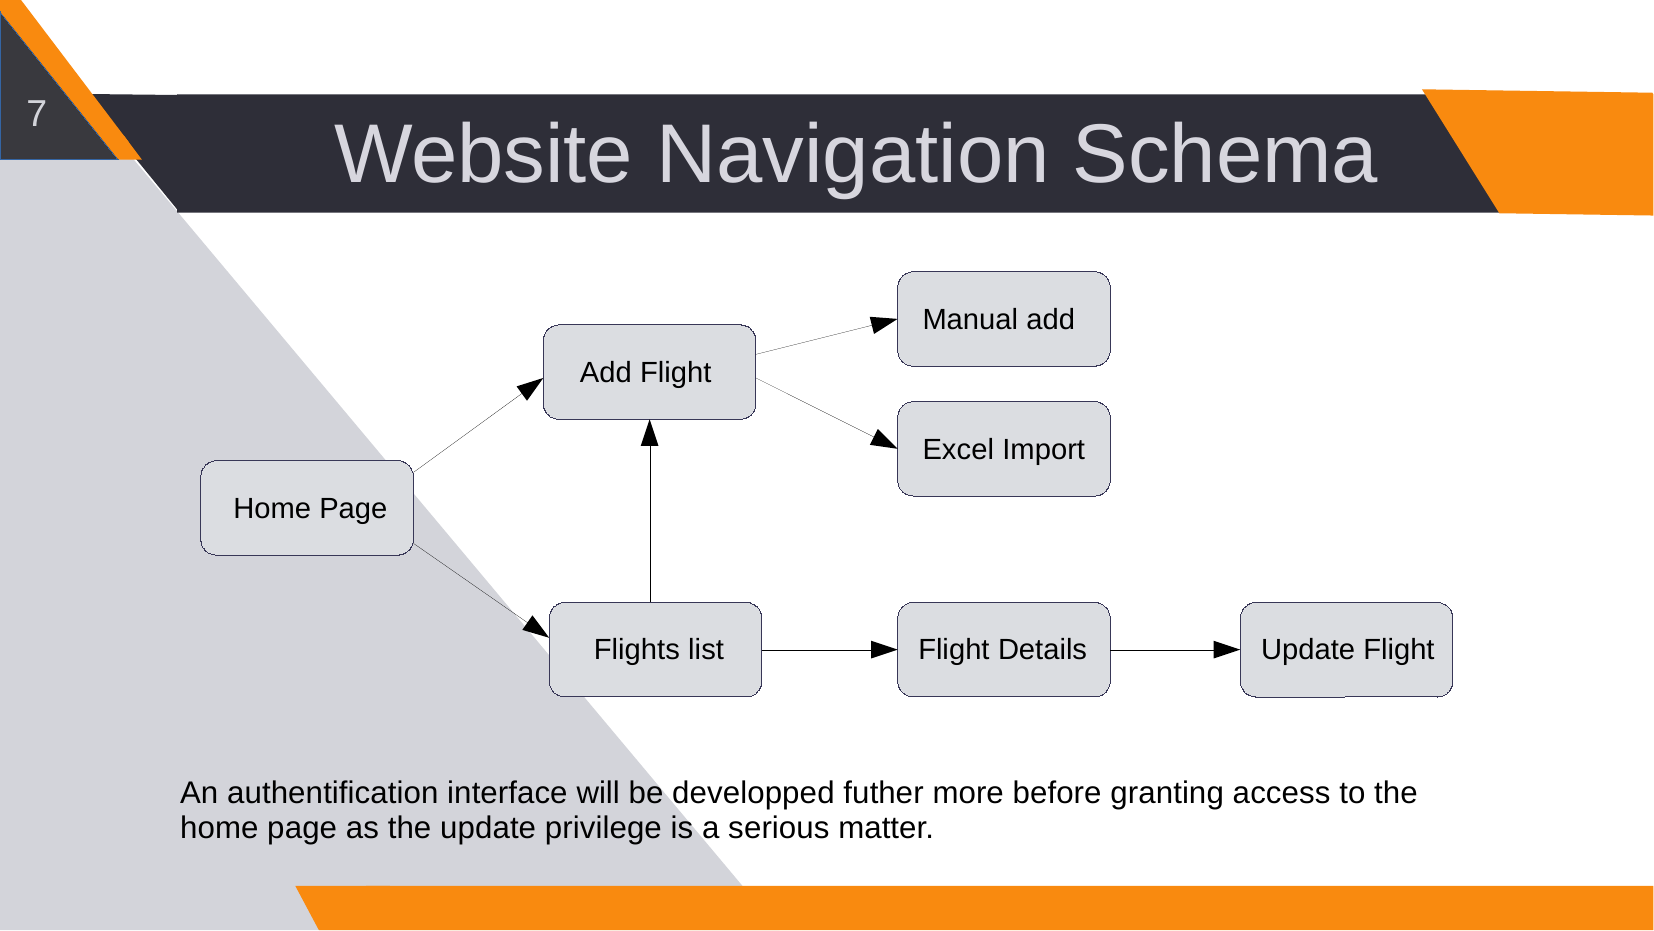

7
2
Website Navigation Schema
Manual add
Add Flight
Excel Import
Home Page
Flights list
Flight Details
Update Flight
An authentification interface will be developped futher more before granting access to the home page as the update privilege is a serious matter.